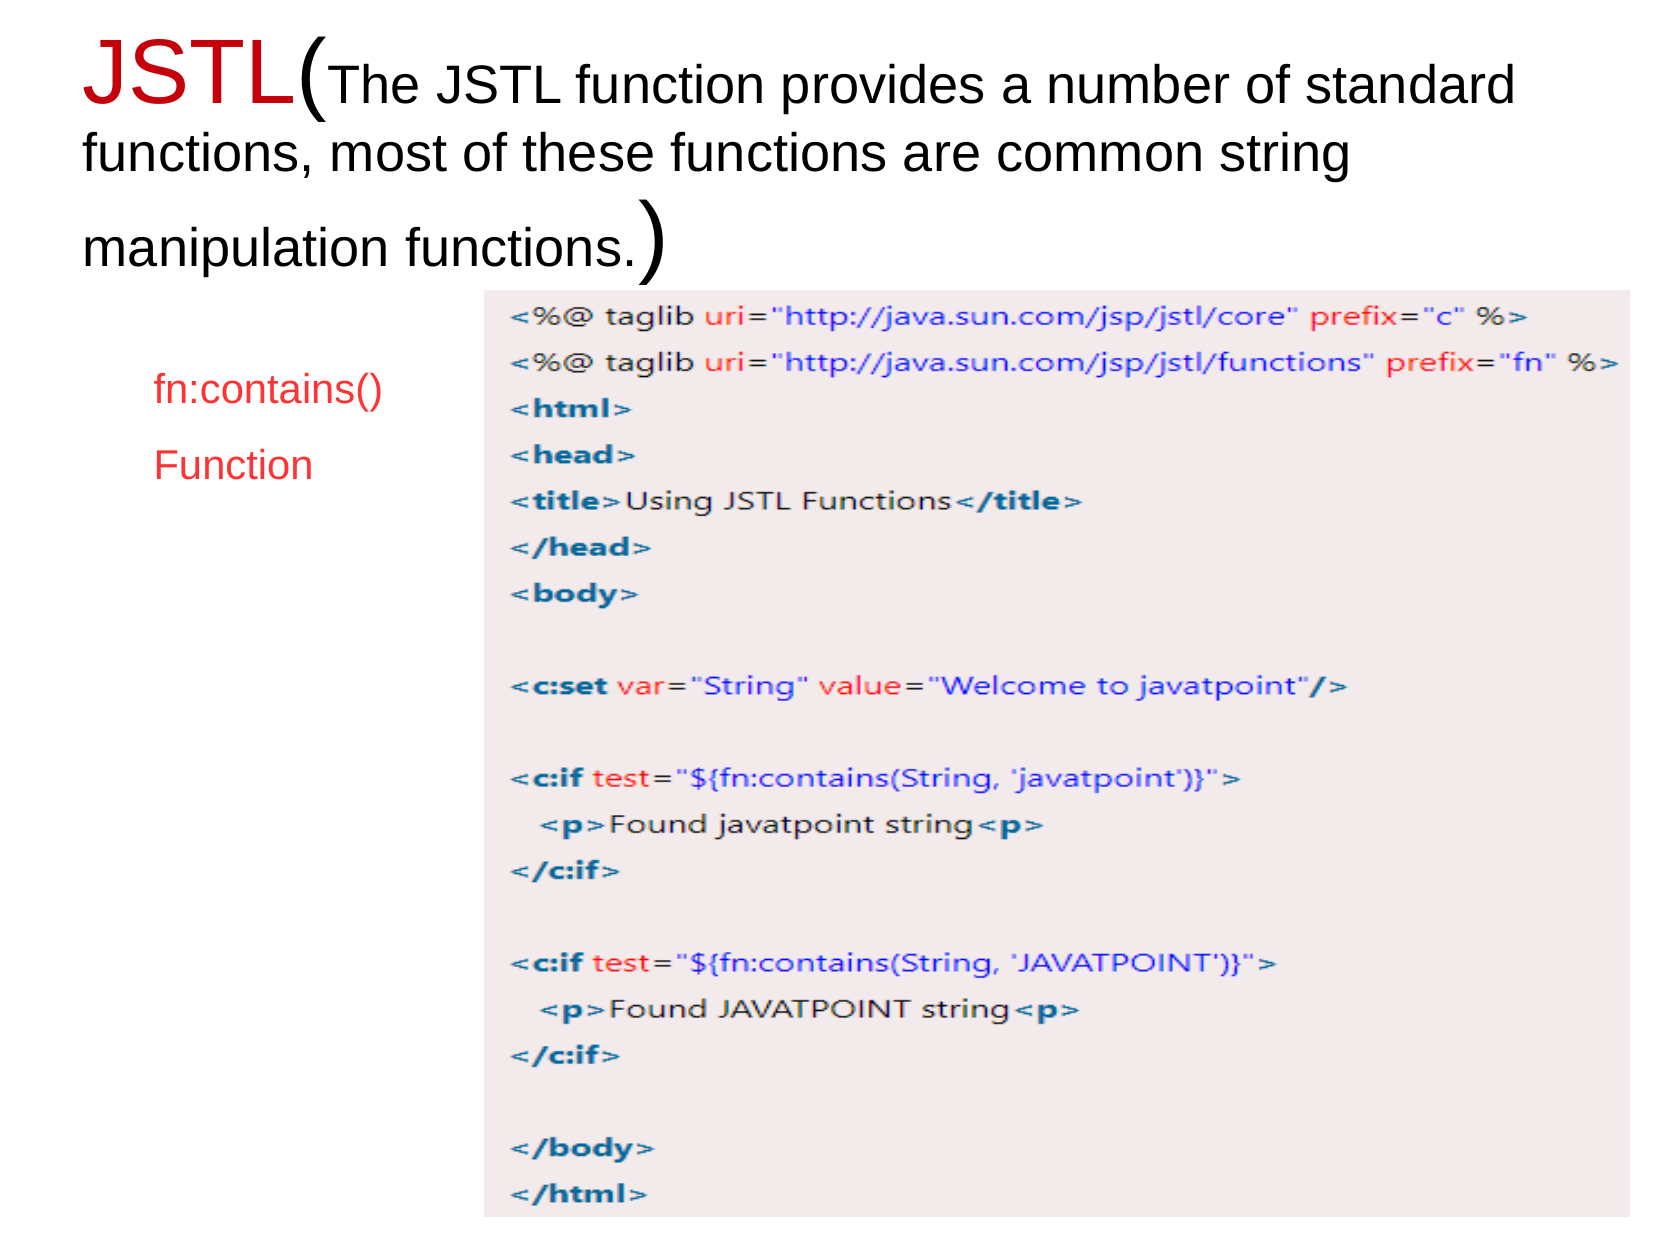

# JSTL(The JSTL function provides a number of standard functions, most of these functions are common string manipulation functions.)
fn:contains()
Function